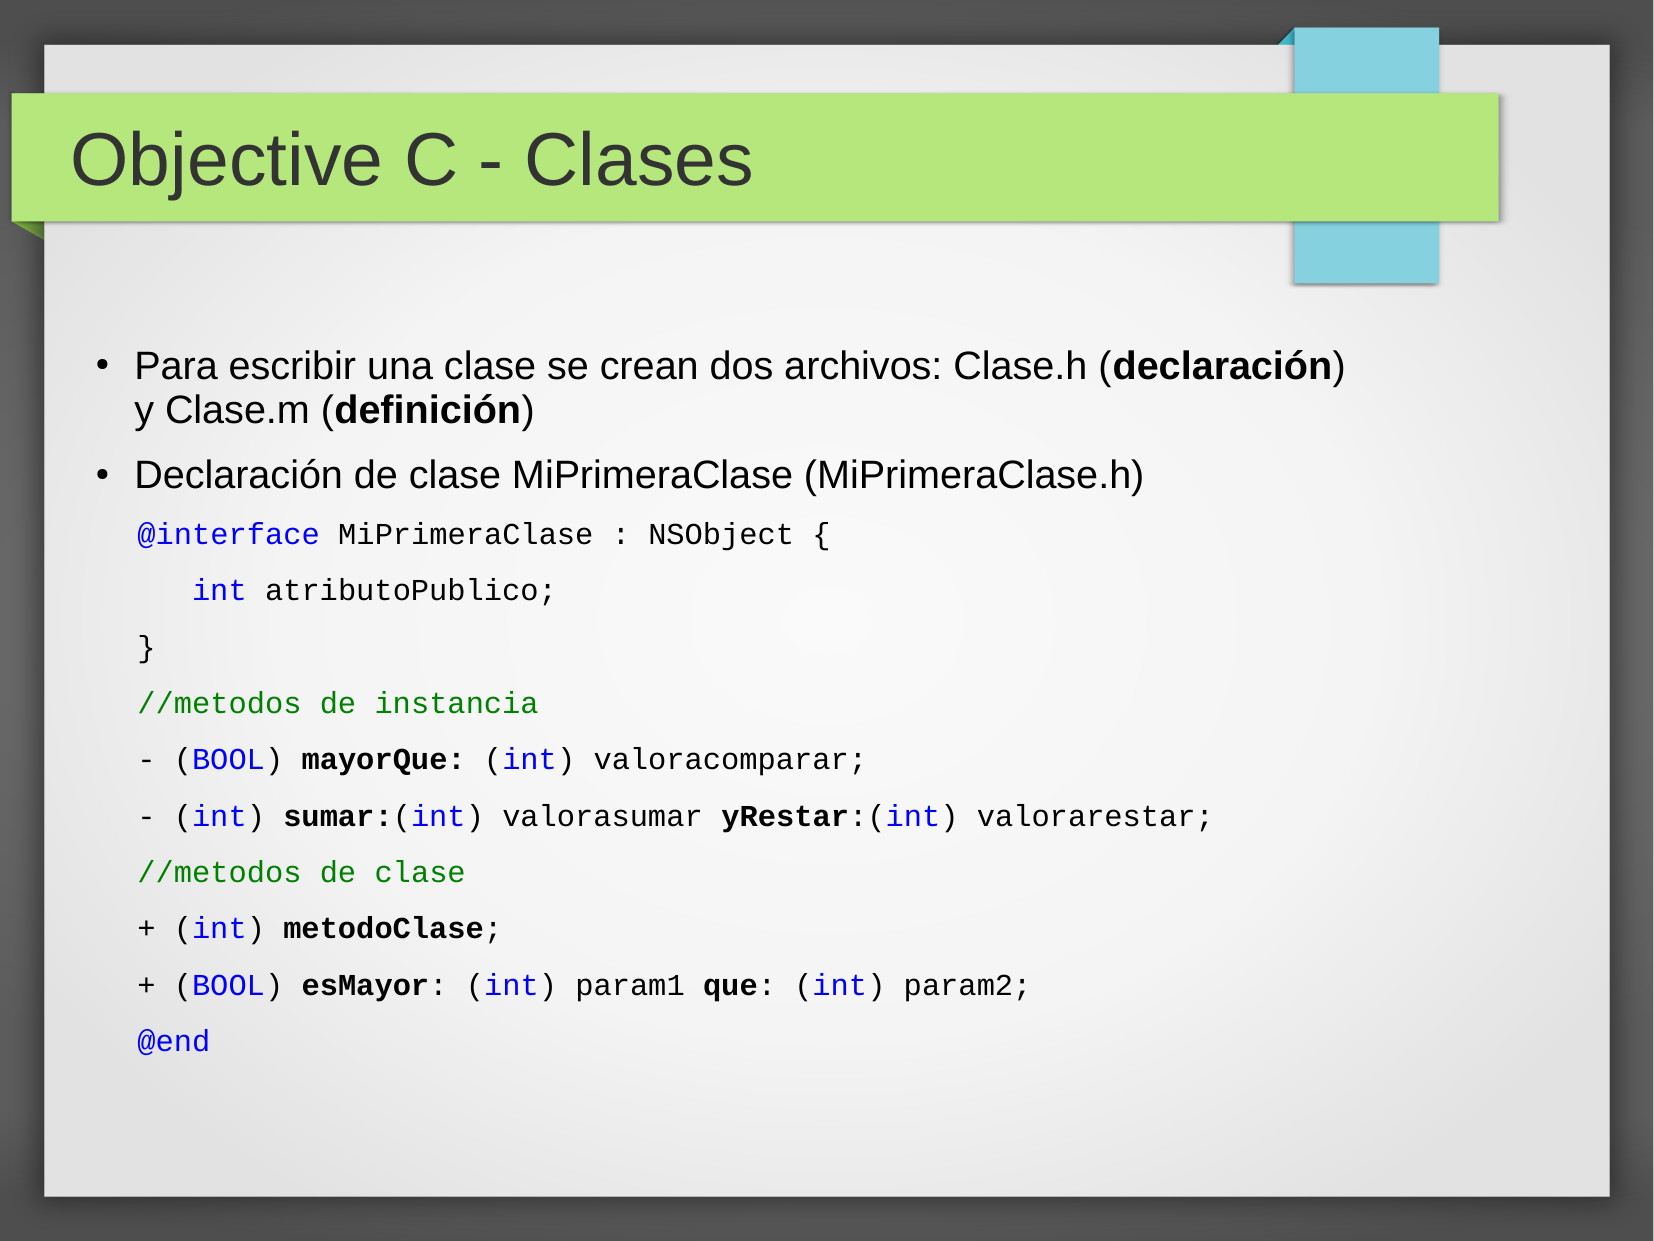

# Objective C - Clases
Para escribir una clase se crean dos archivos: Clase.h (declaración)
y Clase.m (definición)
Declaración de clase MiPrimeraClase (MiPrimeraClase.h)
 @interface MiPrimeraClase : NSObject {
 int atributoPublico;
 }
 //metodos de instancia
 - (BOOL) mayorQue: (int) valoracomparar;
 - (int) sumar:(int) valorasumar yRestar:(int) valorarestar;
 //metodos de clase
 + (int) metodoClase;
 + (BOOL) esMayor: (int) param1 que: (int) param2;
 @end